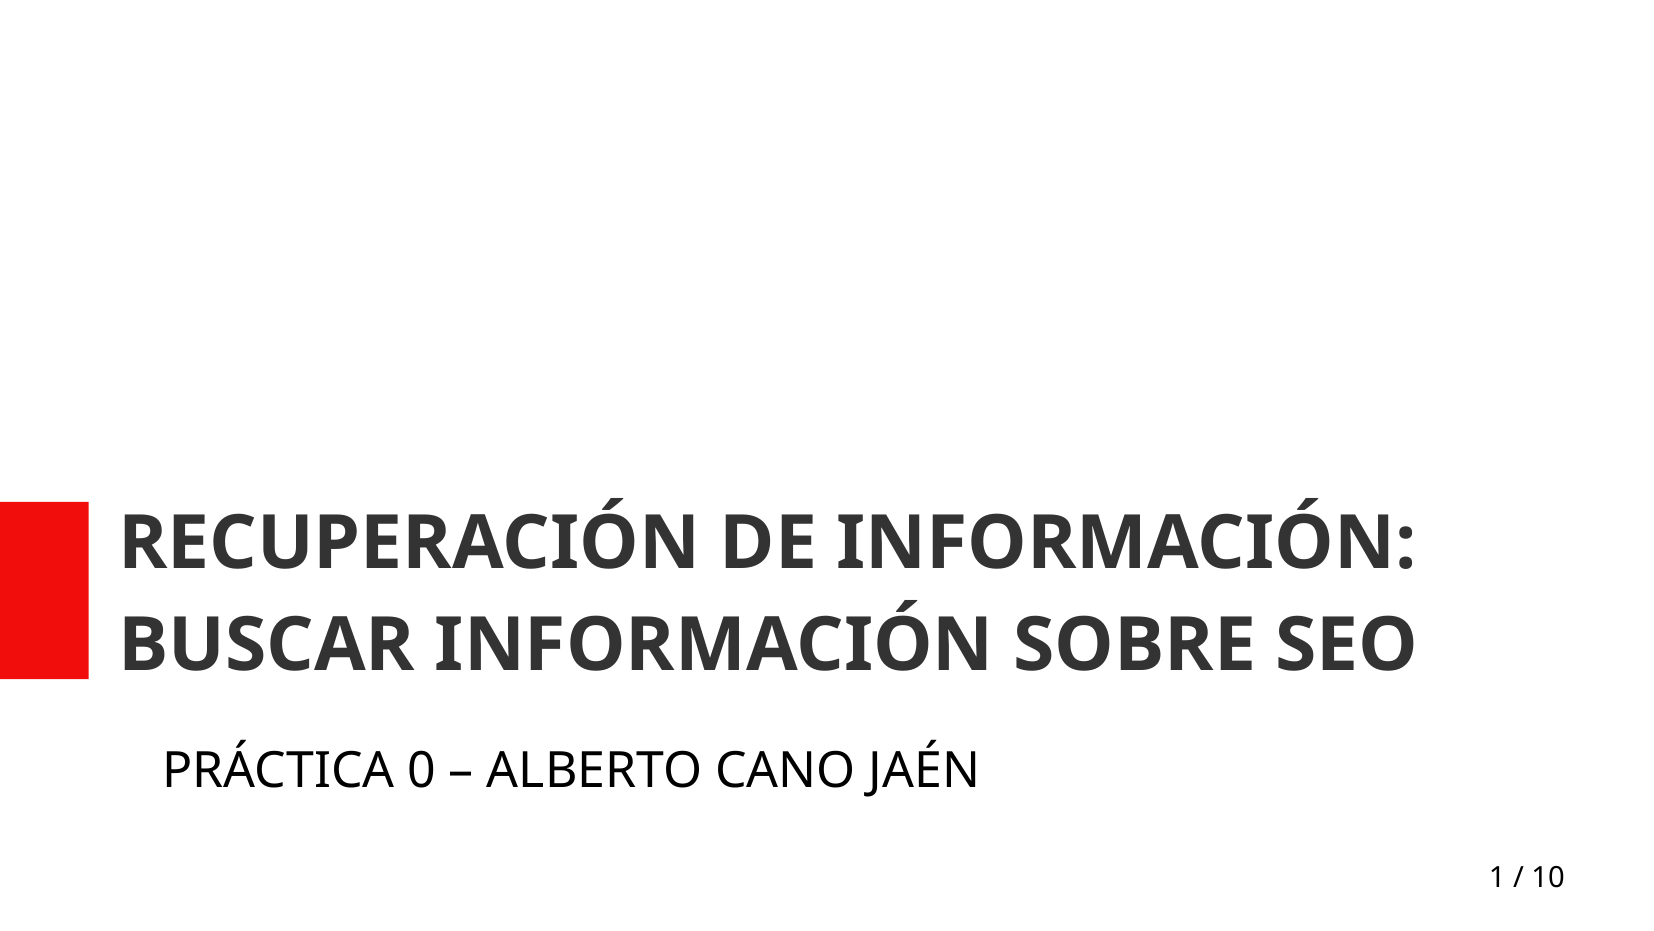

# RECUPERACIÓN DE INFORMACIÓN: BUSCAR INFORMACIÓN SOBRE SEO
PRÁCTICA 0 – ALBERTO CANO JAÉN
1